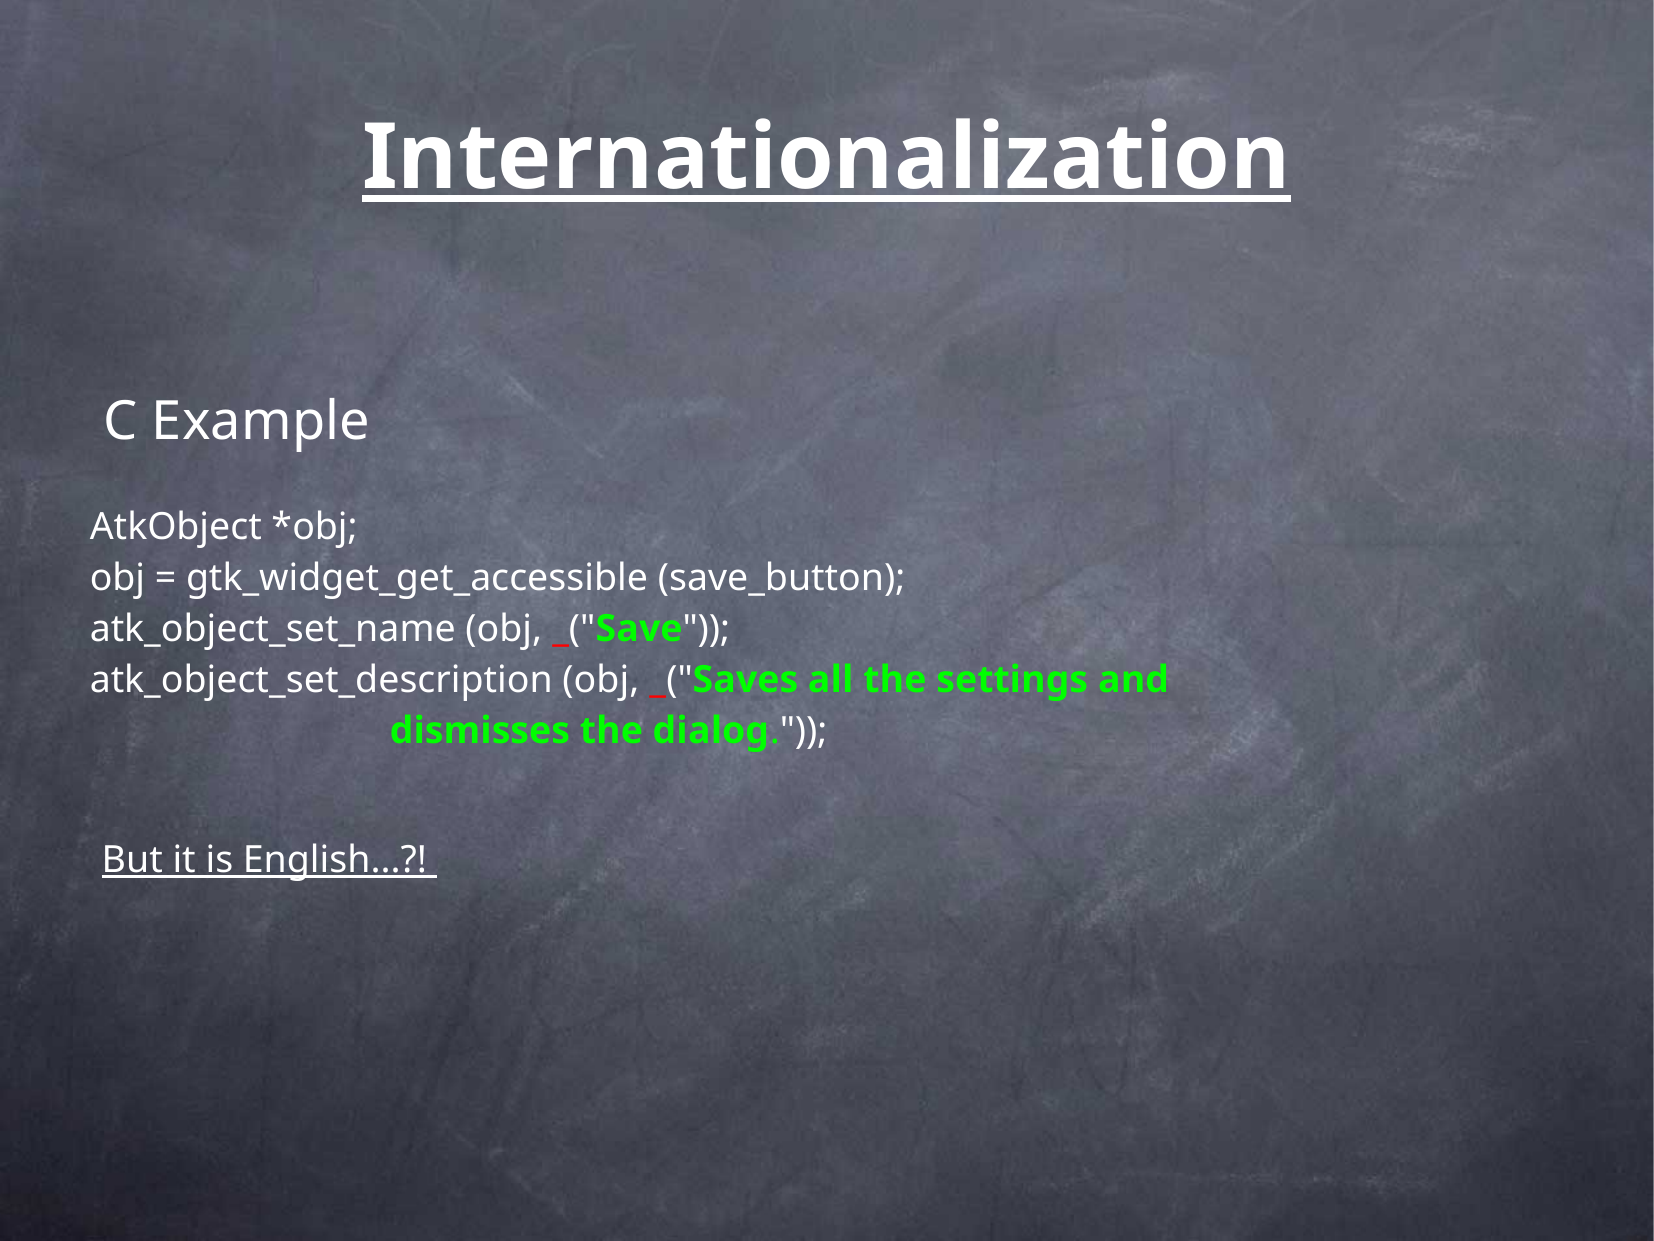

# Internationalization
 C Example
AtkObject *obj;
obj = gtk_widget_get_accessible (save_button);
atk_object_set_name (obj, _("Save"));
atk_object_set_description (obj, _("Saves all the settings and 									dismisses the dialog."));
But it is English...?!